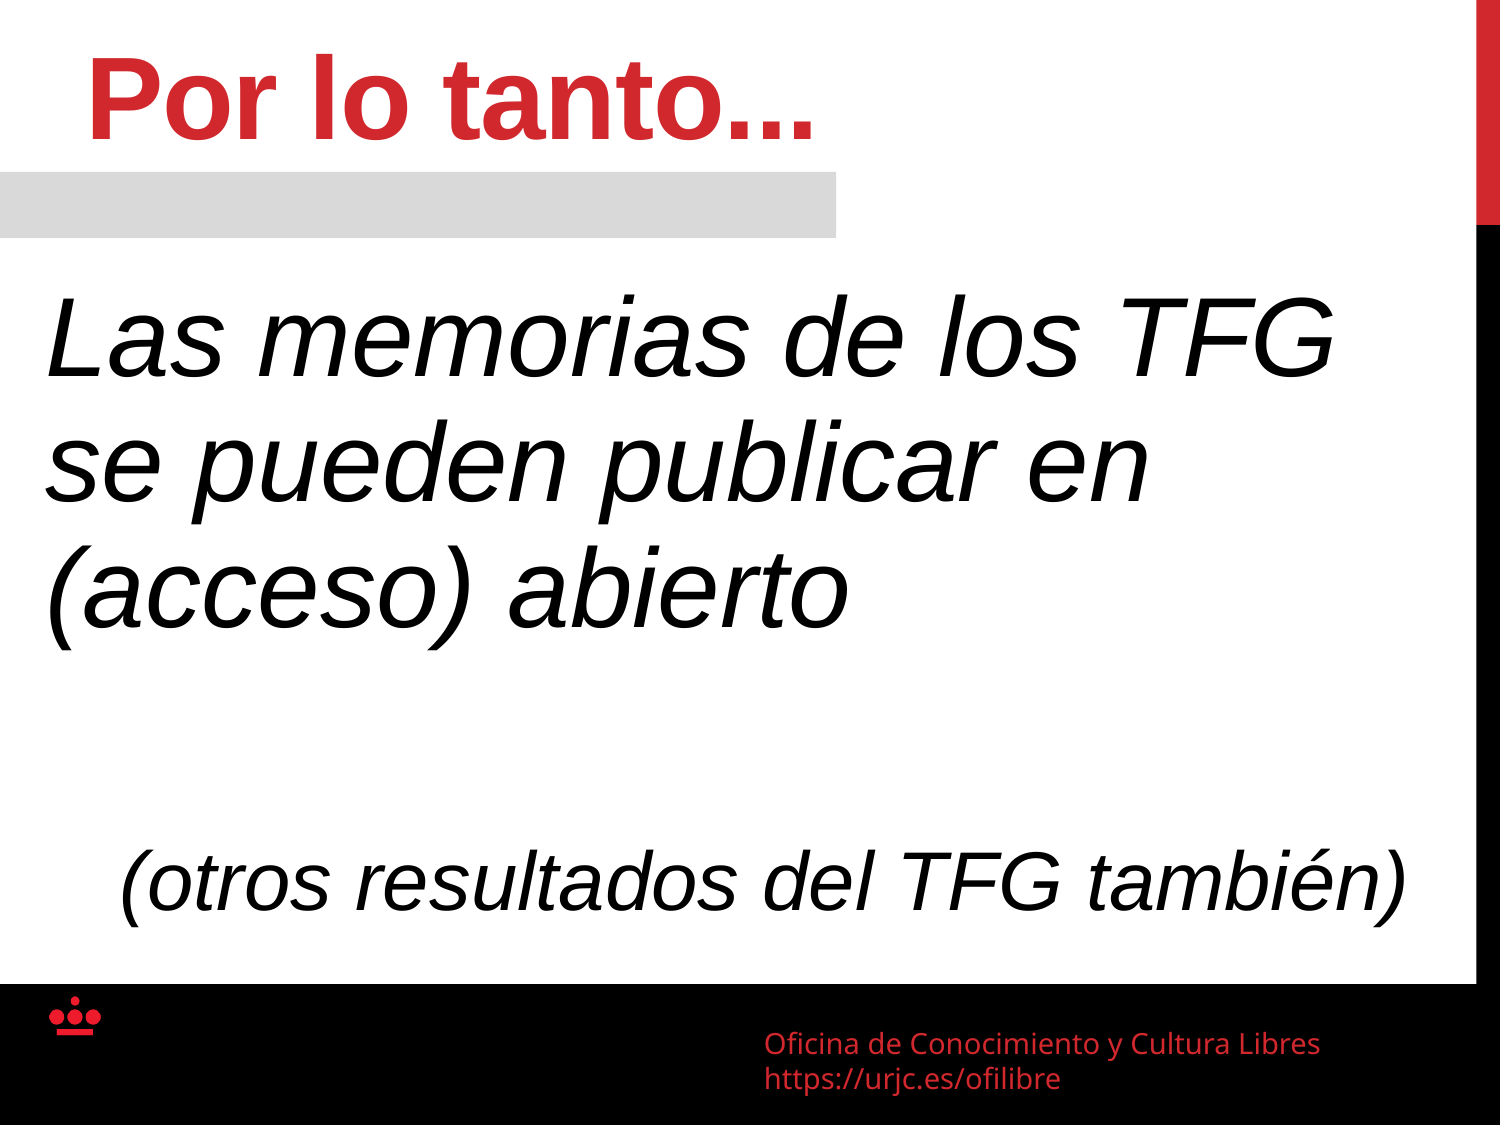

#
	Por lo tanto...
Las memorias de los TFG se pueden publicar en (acceso) abierto
(otros resultados del TFG también)
Oficina de Conocimiento y Cultura Libres
https://urjc.es/ofilibre